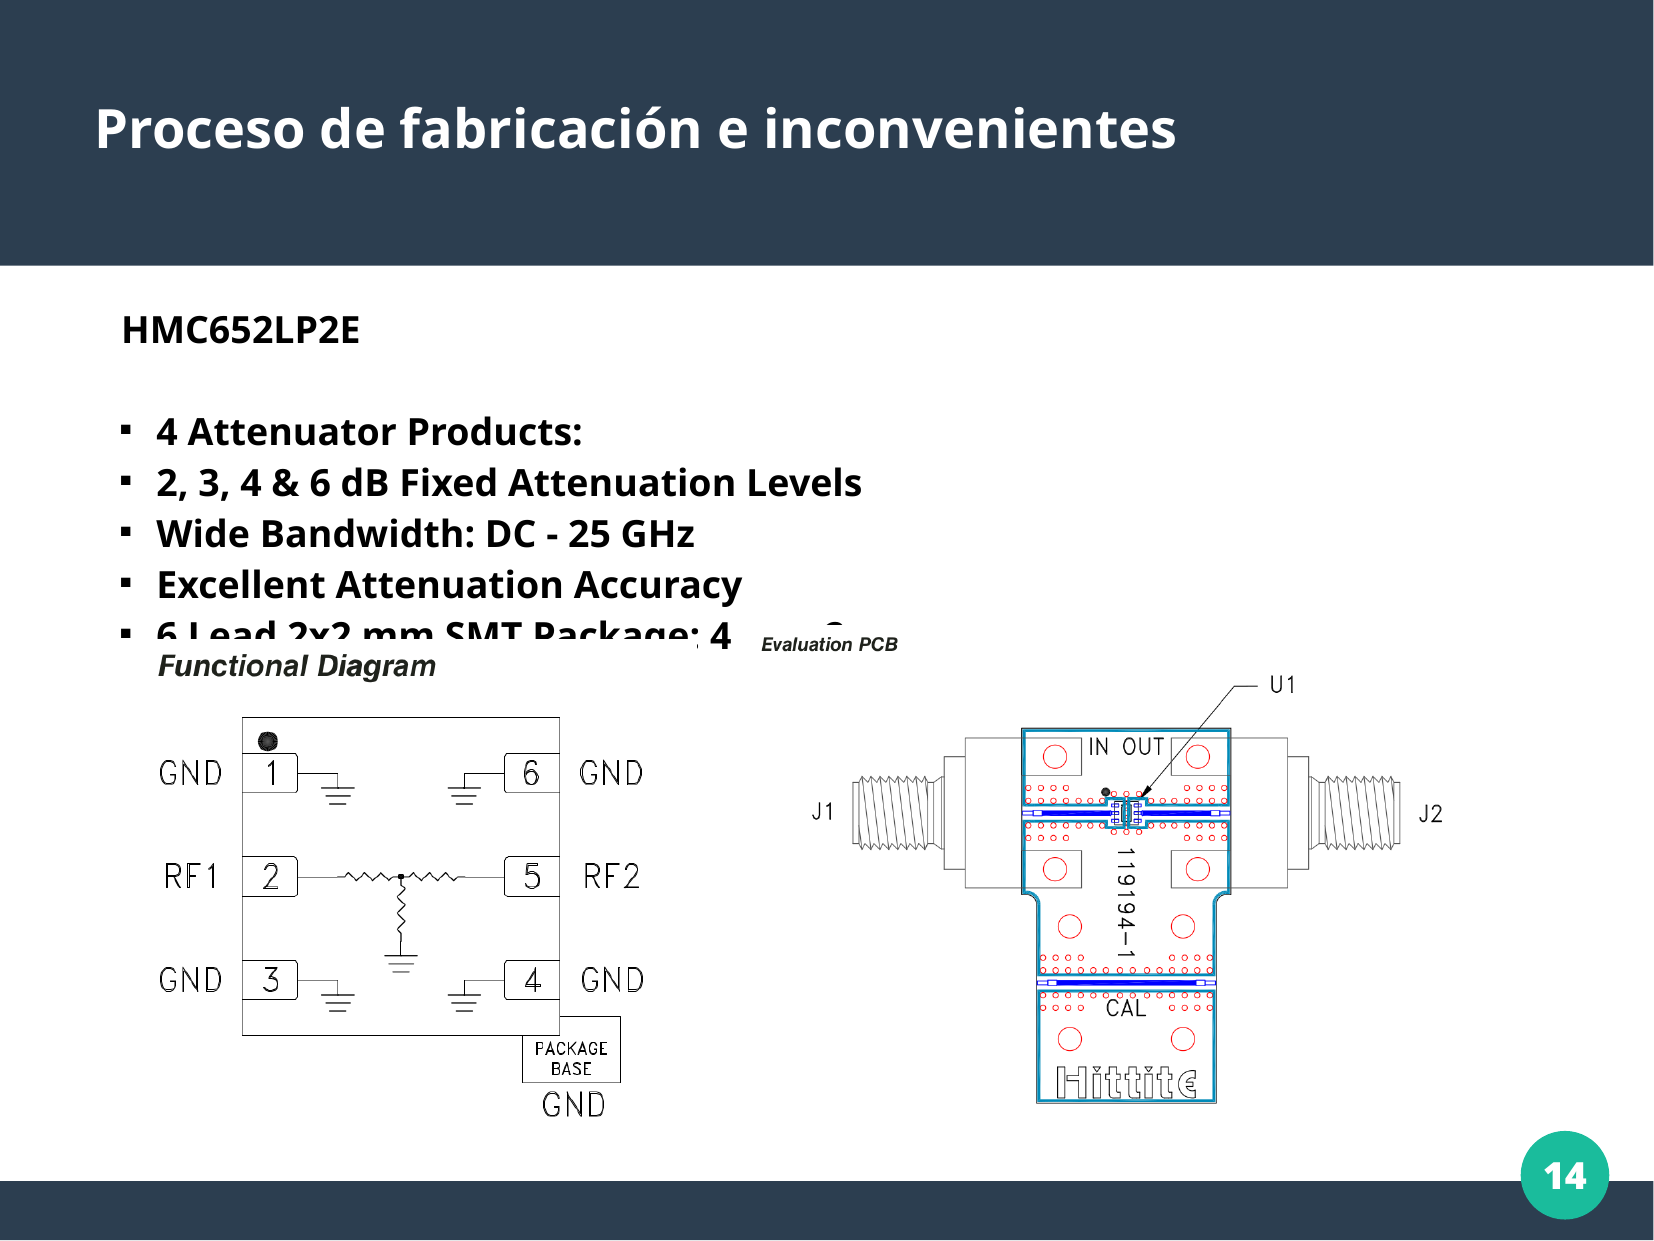

# Proceso de fabricación e inconvenientes
HMC652LP2E
4 Attenuator Products:
2, 3, 4 & 6 dB Fixed Attenuation Levels
Wide Bandwidth: DC - 25 GHz
Excellent Attenuation Accuracy
6 Lead 2x2 mm SMT Package: 4 mm 2
14